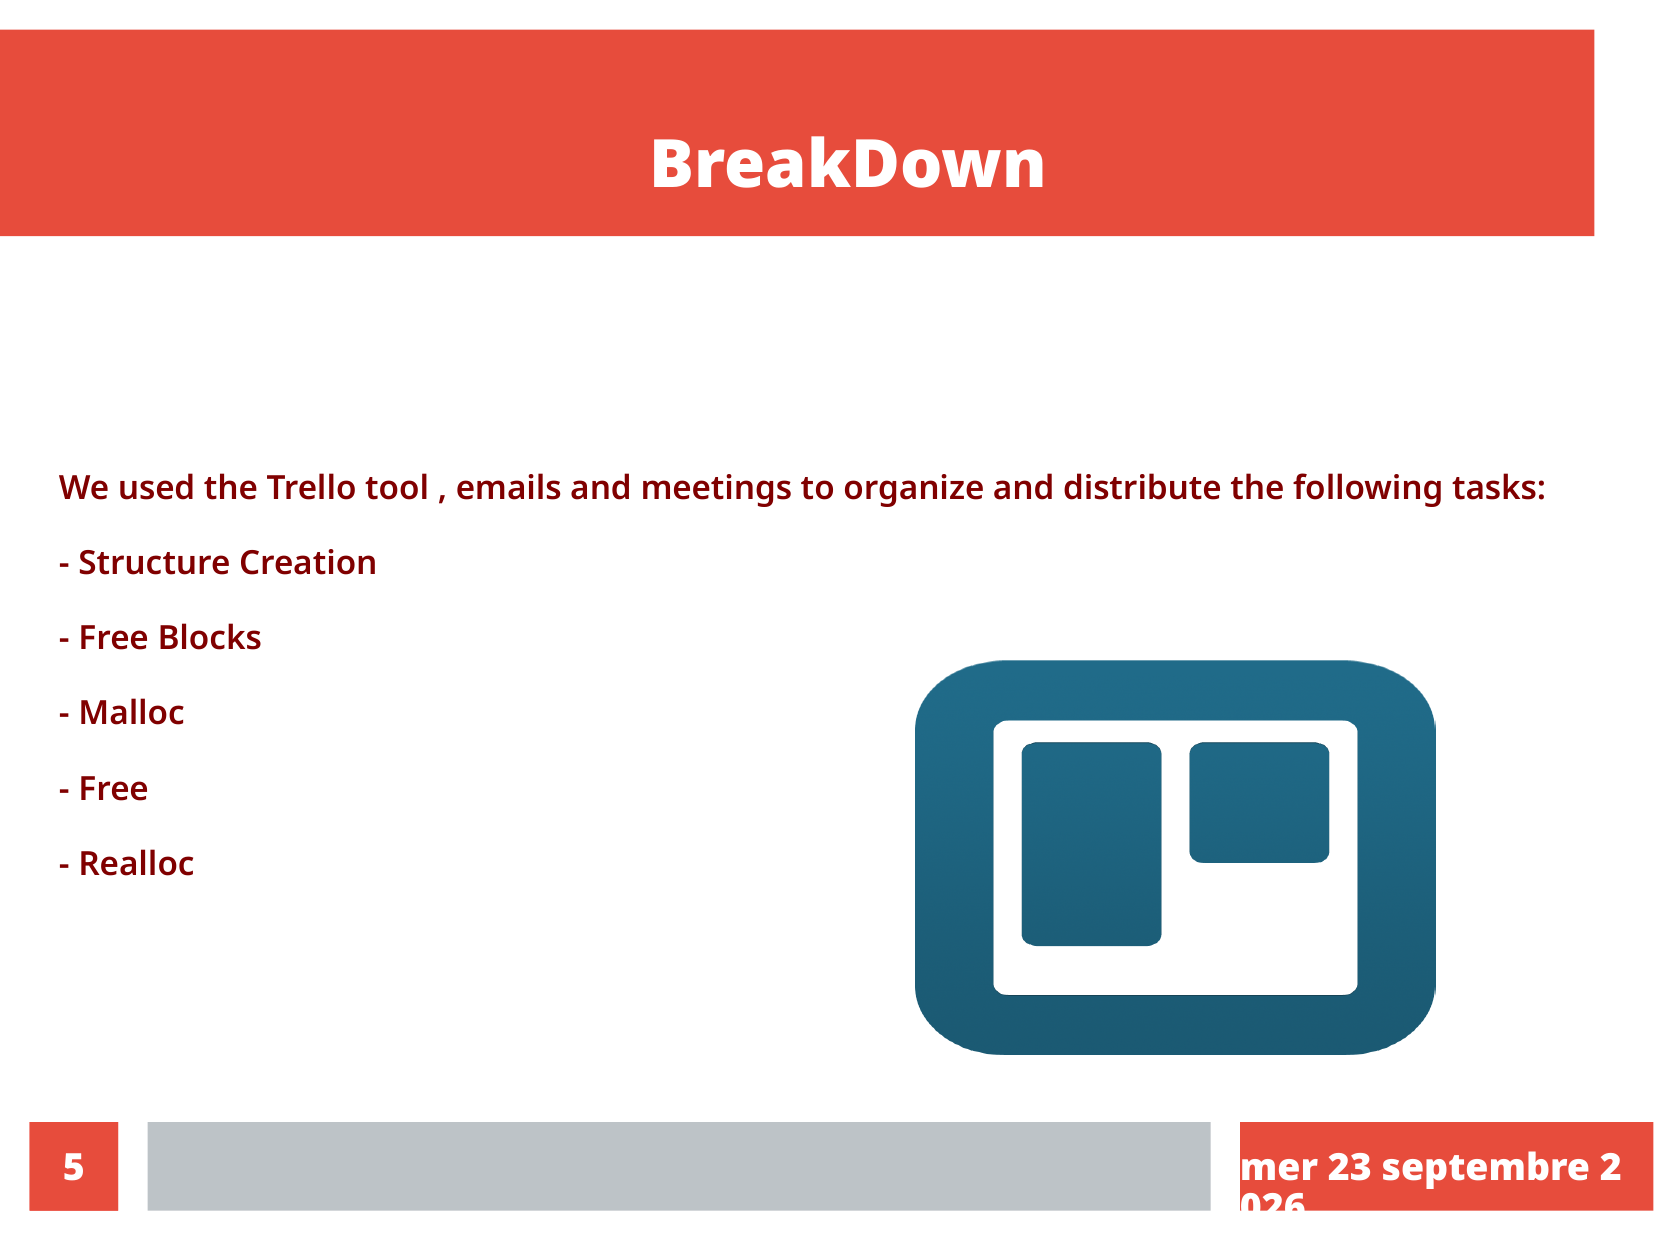

# BreakDown
We used the Trello tool , emails and meetings to organize and distribute the following tasks:
- Structure Creation
- Free Blocks
- Malloc
- Free
- Realloc
5